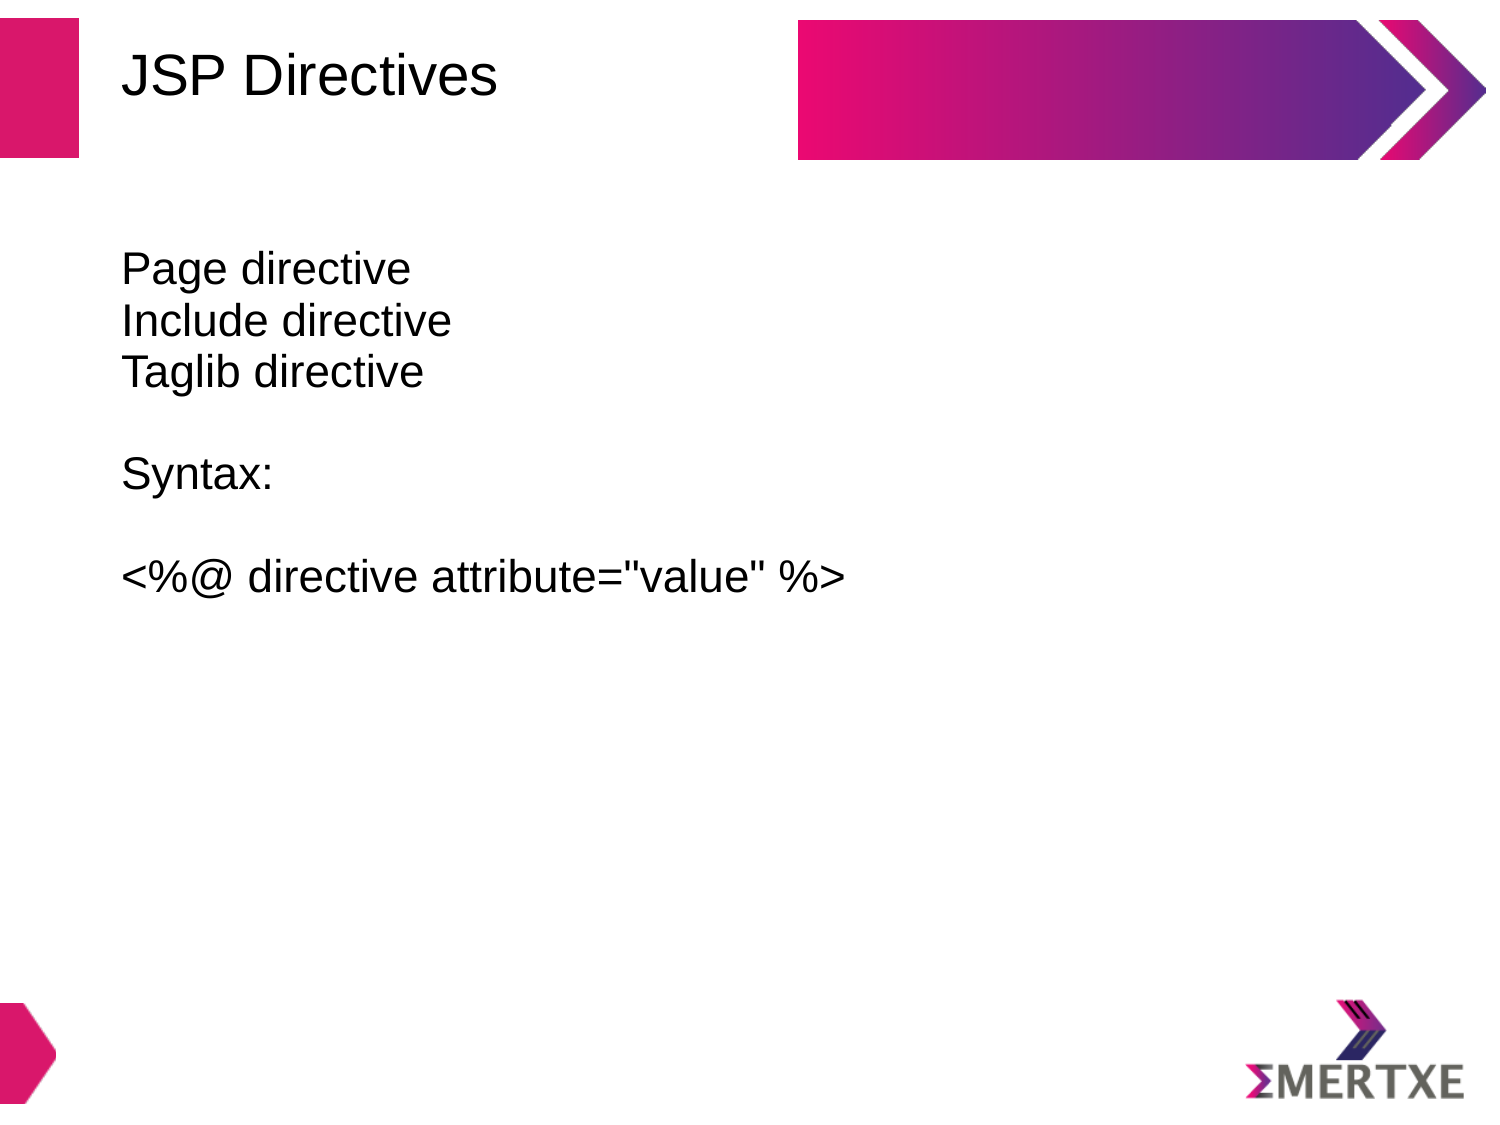

JSP Directives
Page directive
Include directive
Taglib directive
Syntax:
<%@ directive attribute="value" %>